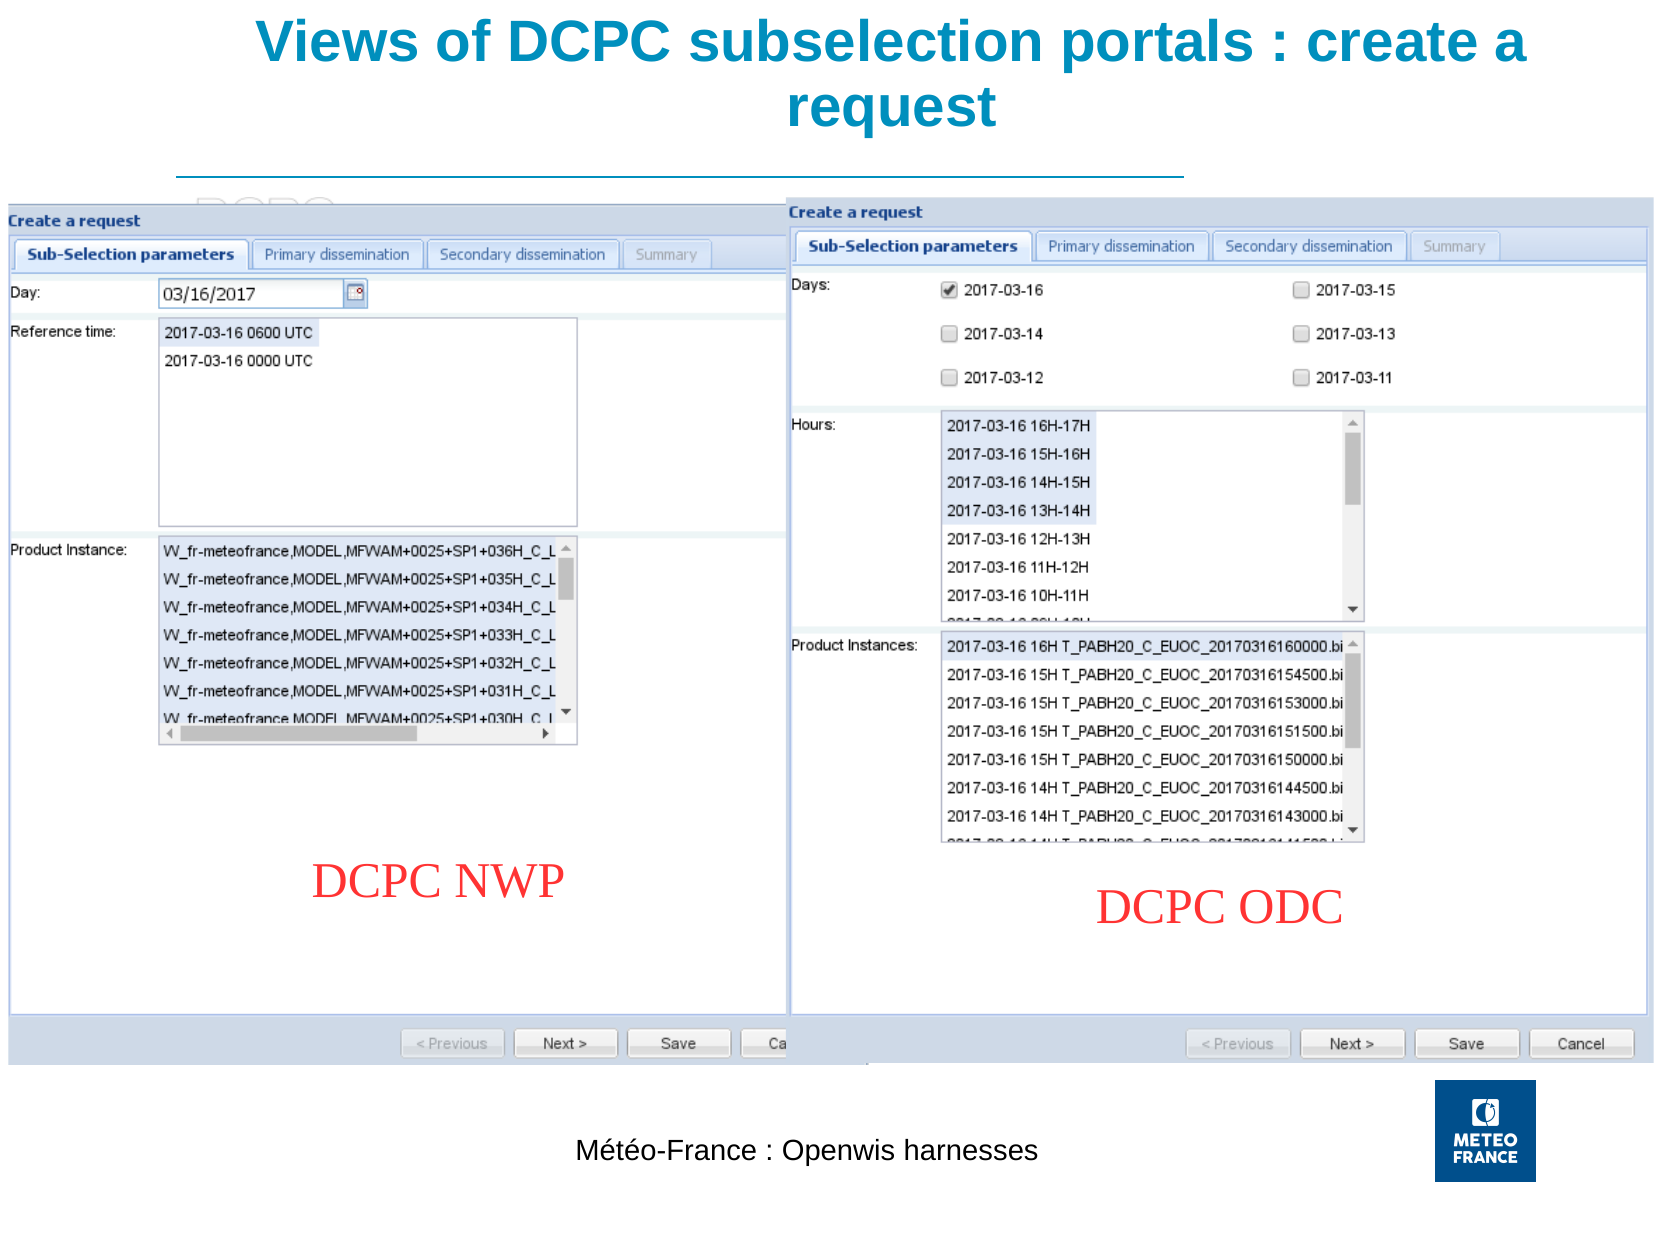

# Views of DCPC subselection portals : create a request
DCPC NWP
DCPC ODC
Météo-France : Openwis harnesses